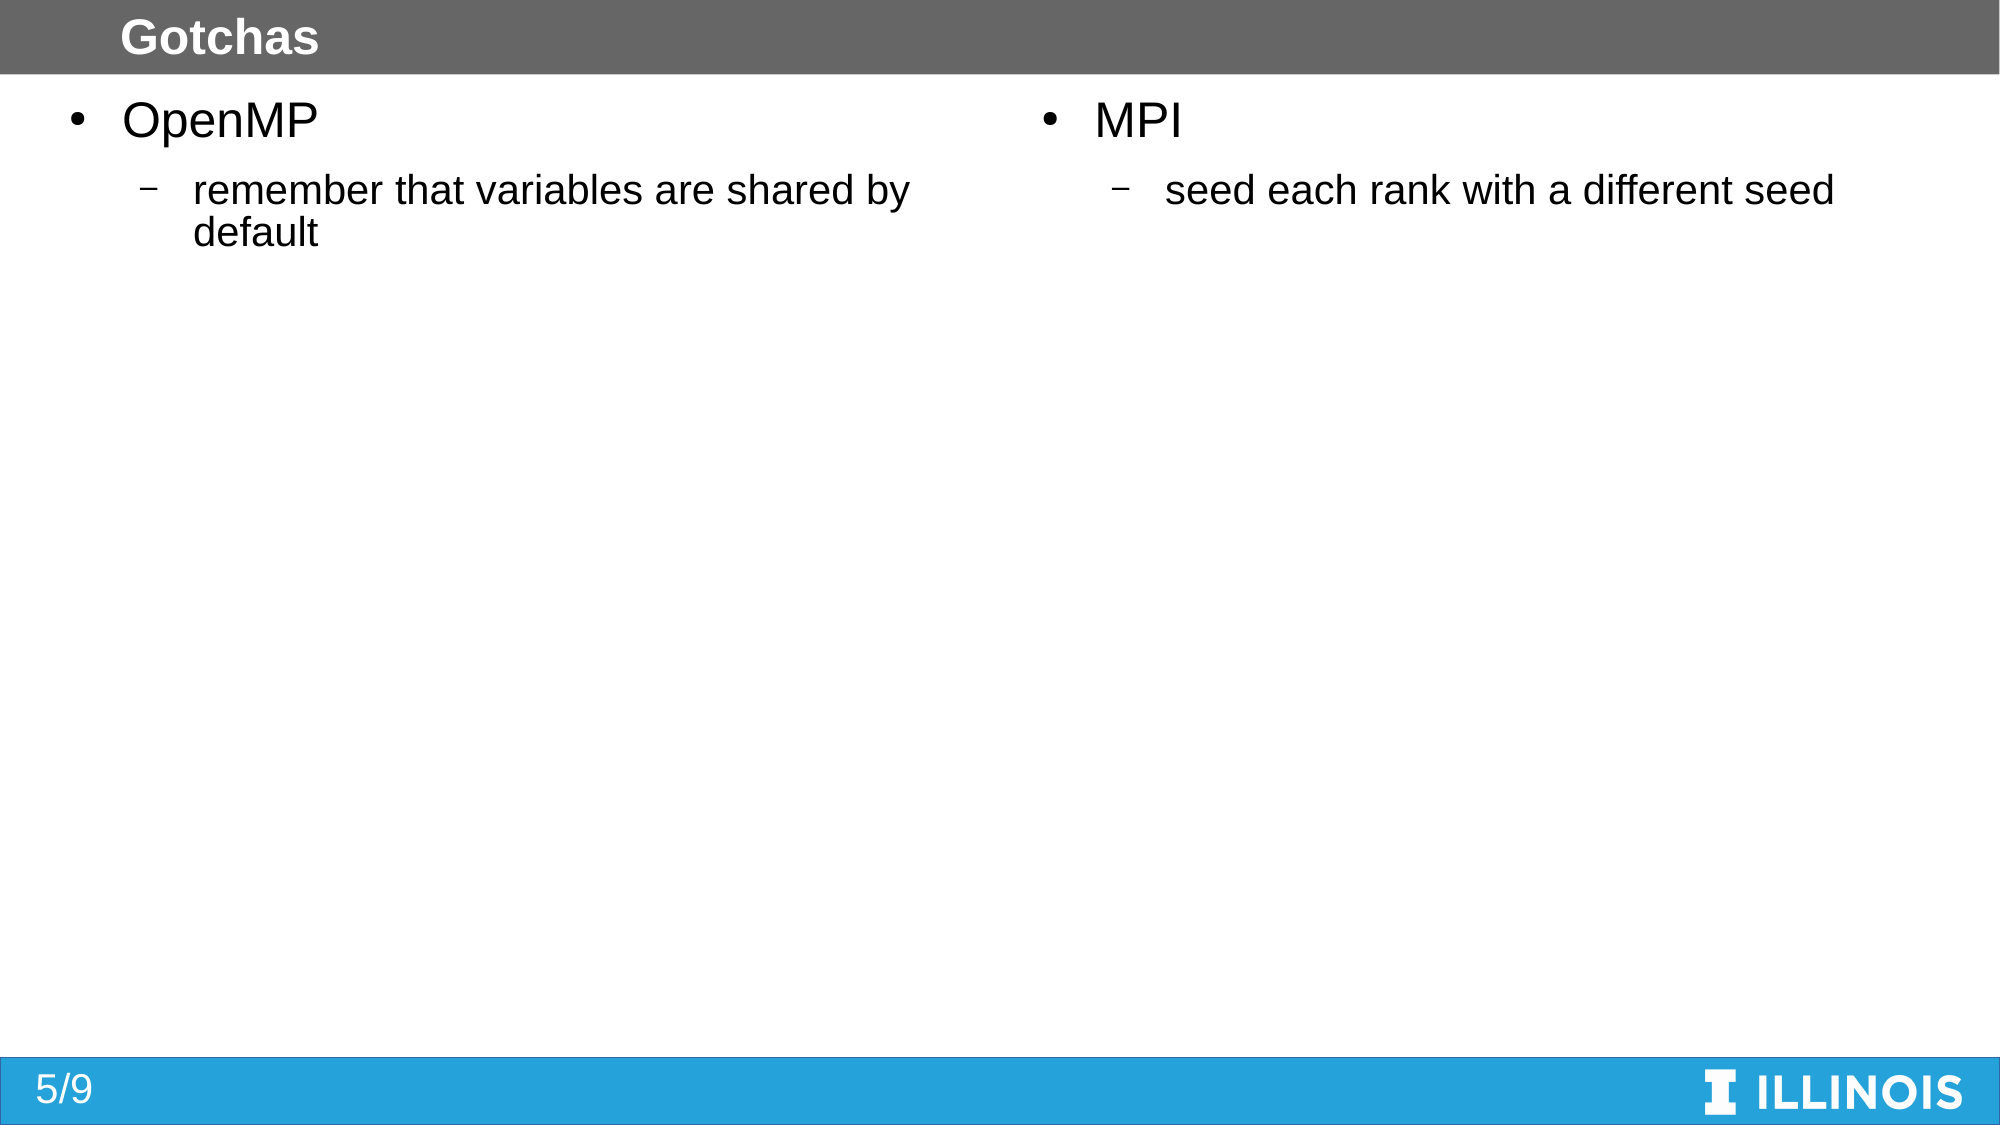

# Gotchas
OpenMP
remember that variables are shared by default
MPI
seed each rank with a different seed